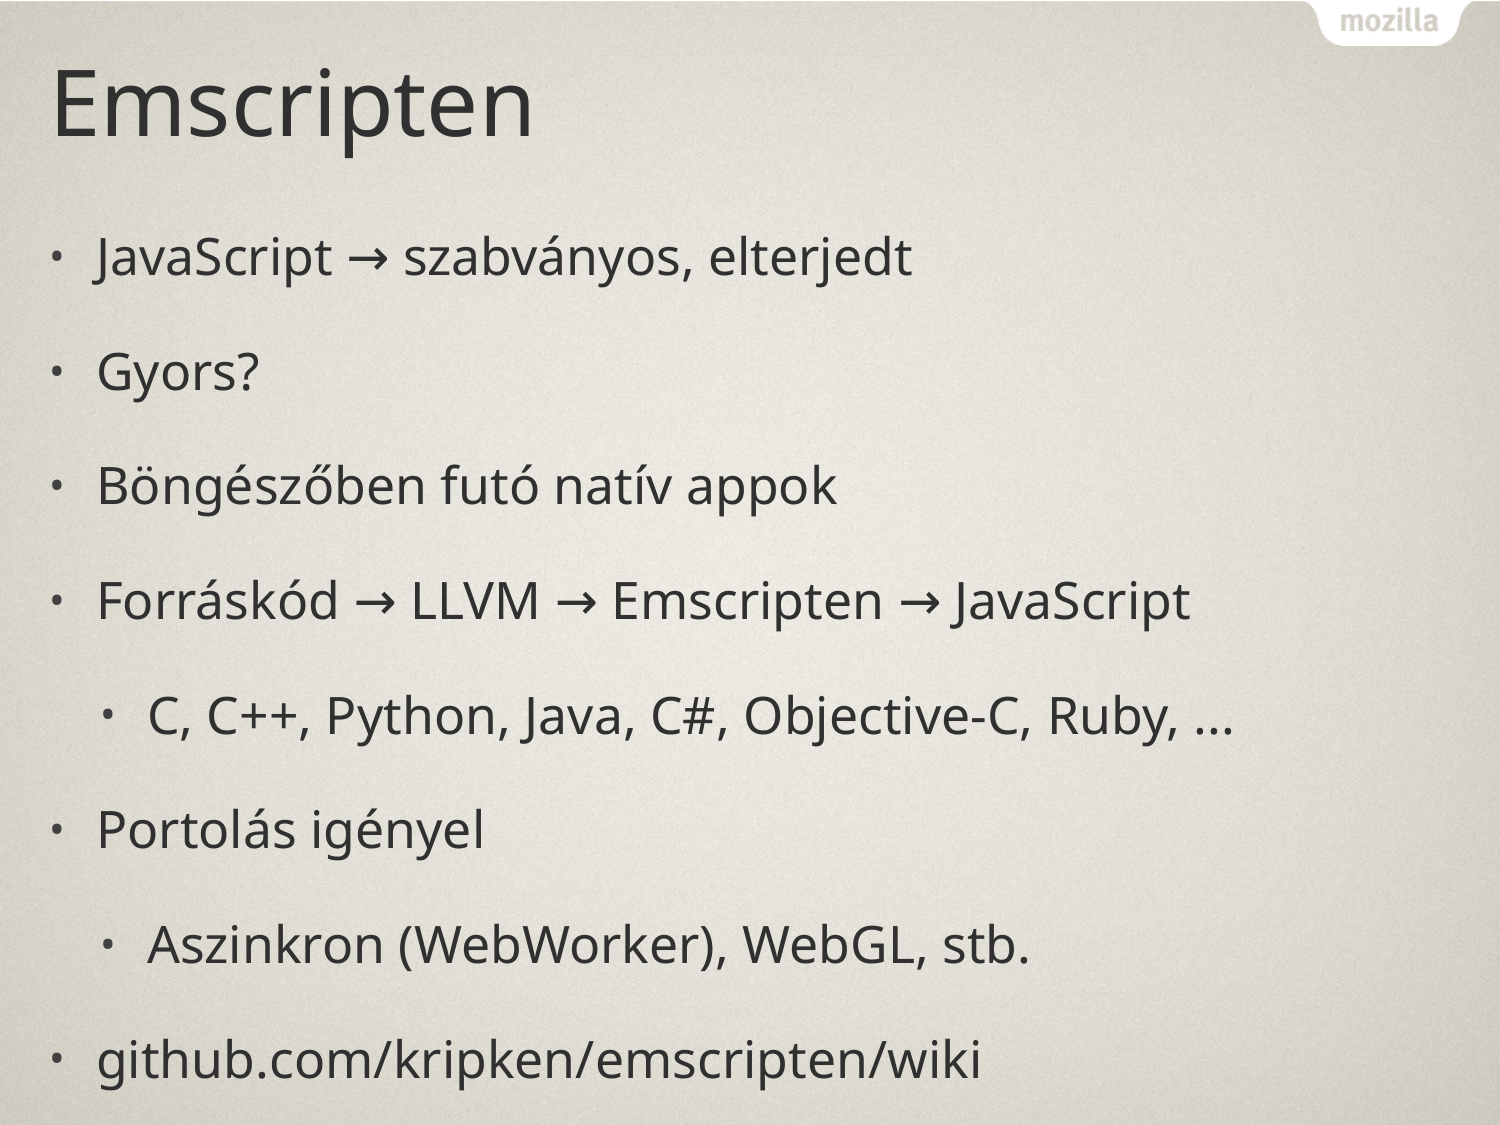

# Emscripten
JavaScript → szabványos, elterjedt
Gyors?
Böngészőben futó natív appok
Forráskód → LLVM → Emscripten → JavaScript
C, C++, Python, Java, C#, Objective-C, Ruby, ...
Portolás igényel
Aszinkron (WebWorker), WebGL, stb.
github.com/kripken/emscripten/wiki